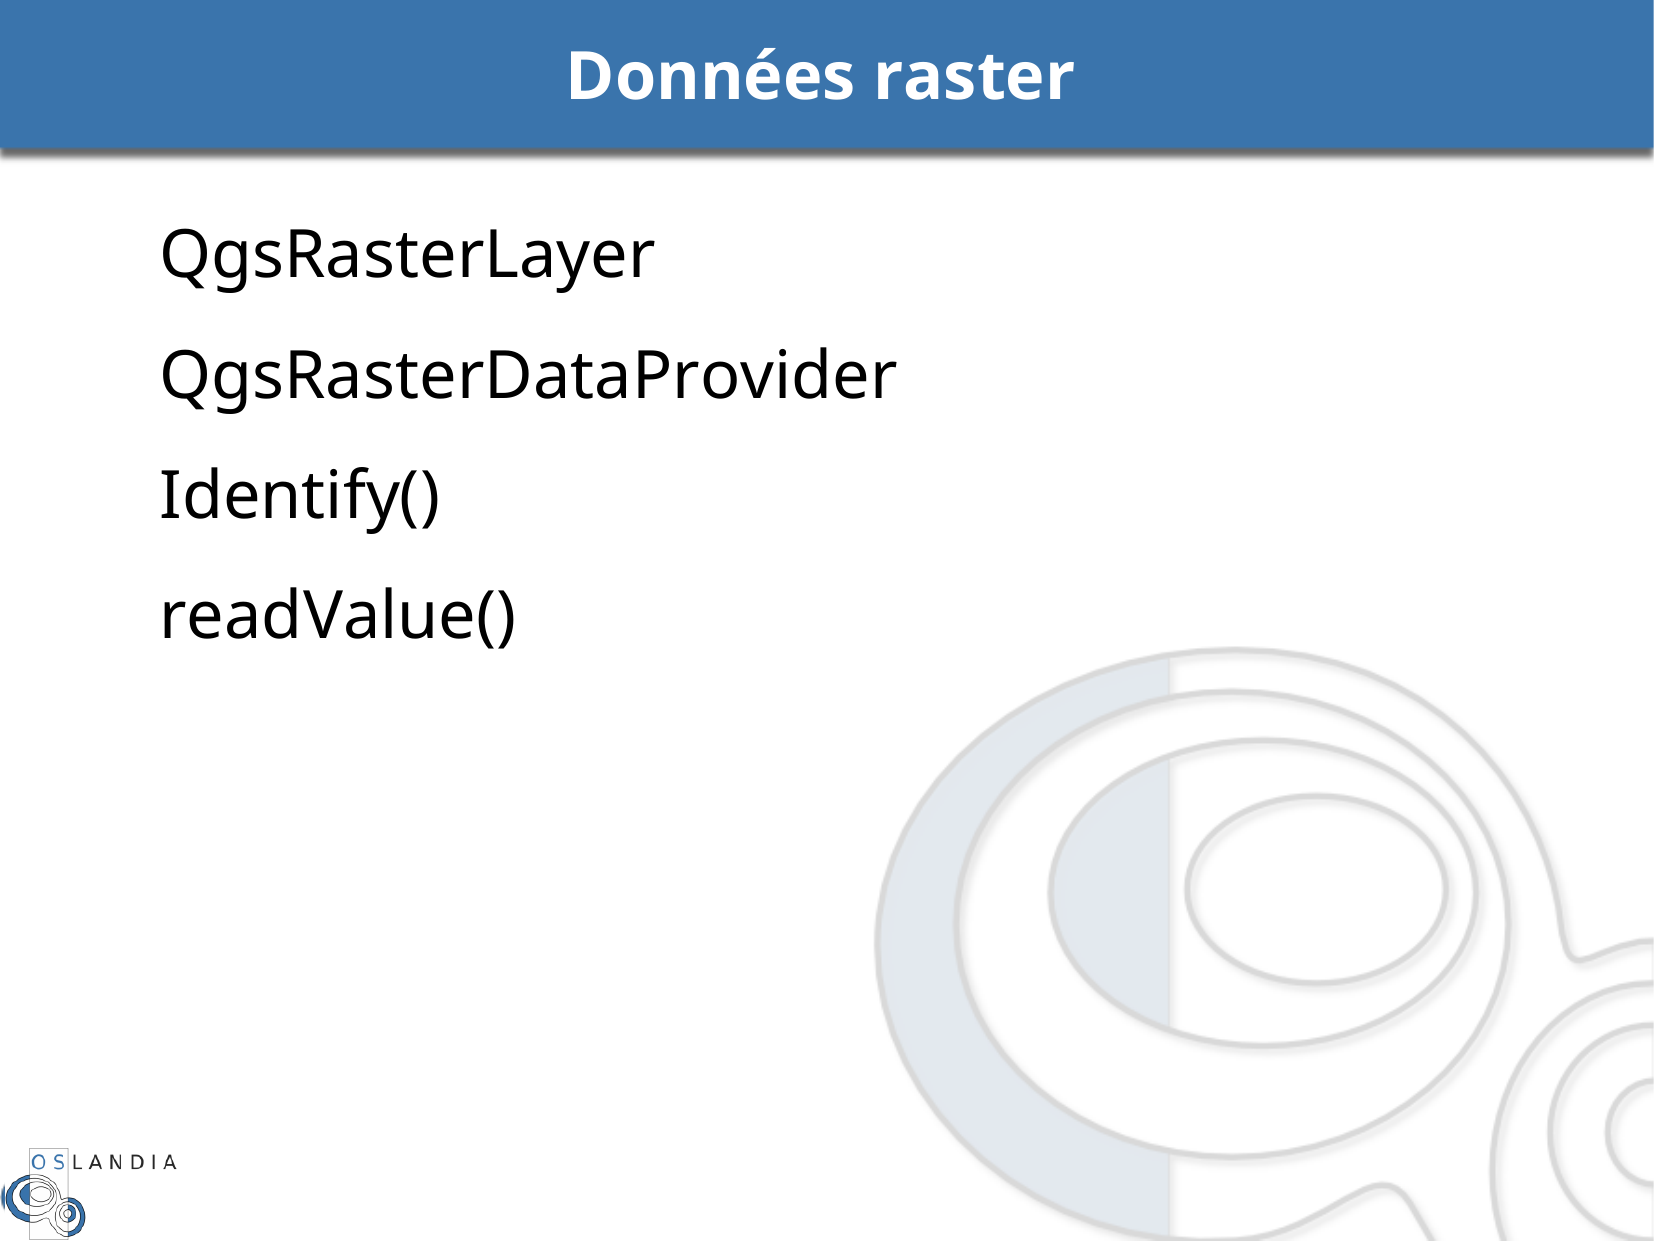

# Données raster
QgsRasterLayer
QgsRasterDataProvider
Identify()
readValue()